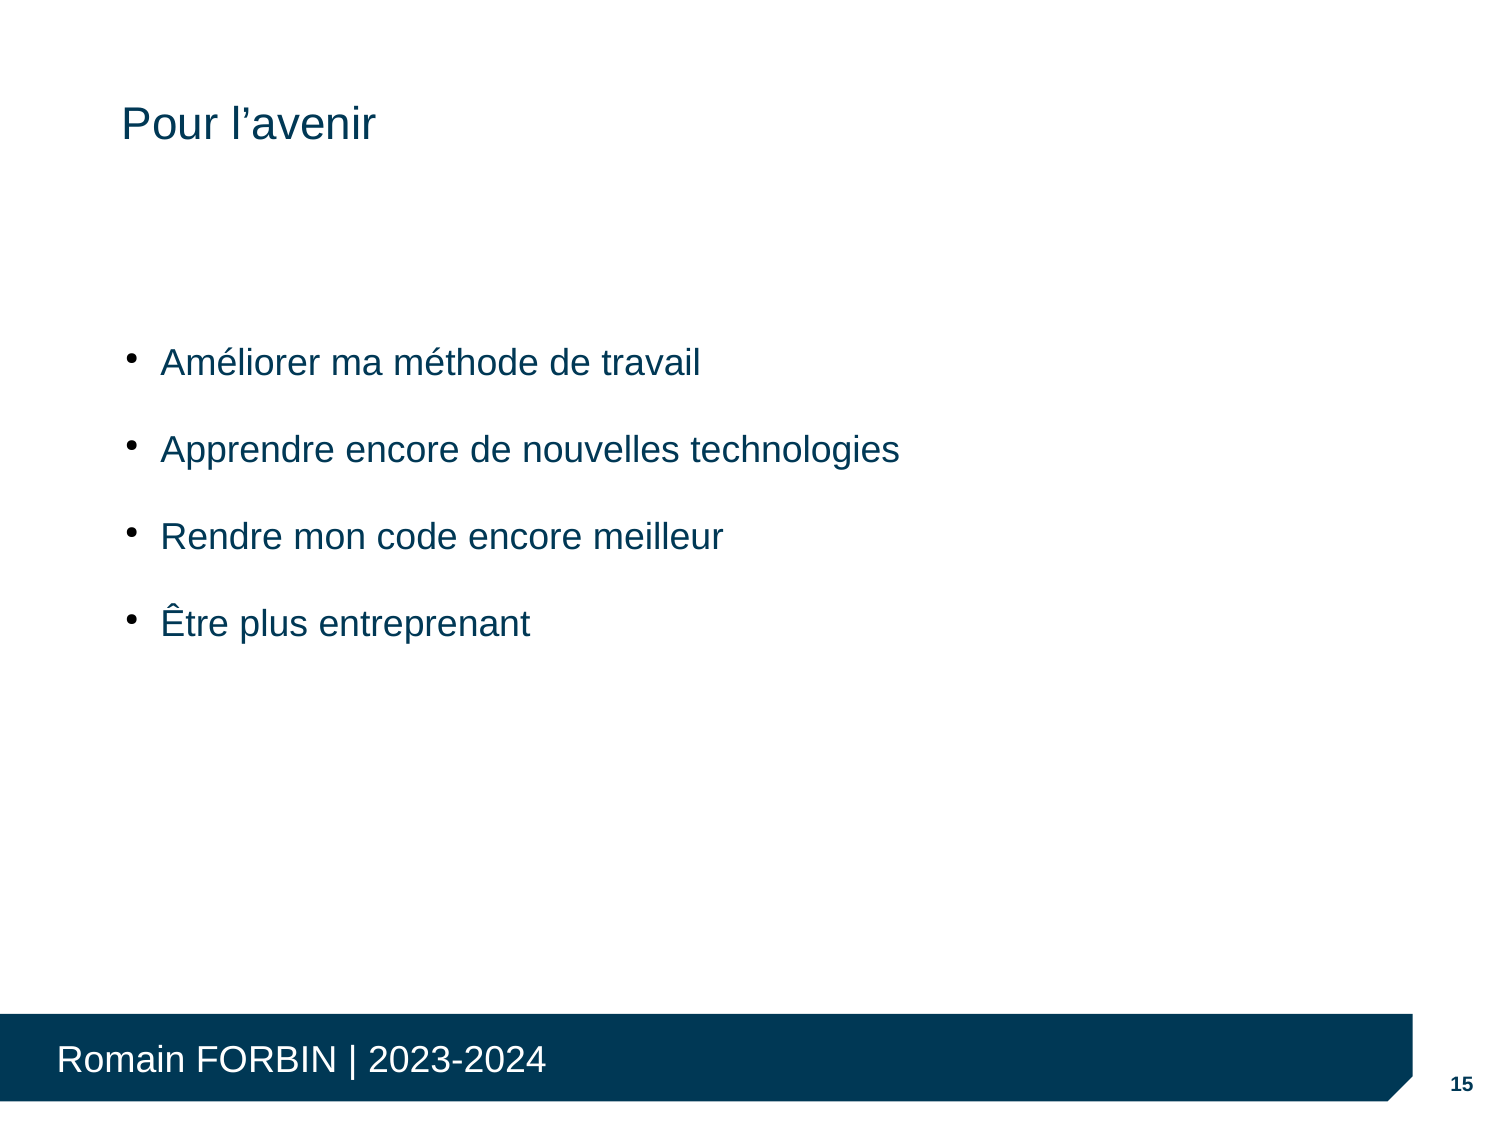

# Pour l’avenir
Améliorer ma méthode de travail
Apprendre encore de nouvelles technologies
Rendre mon code encore meilleur
Être plus entreprenant